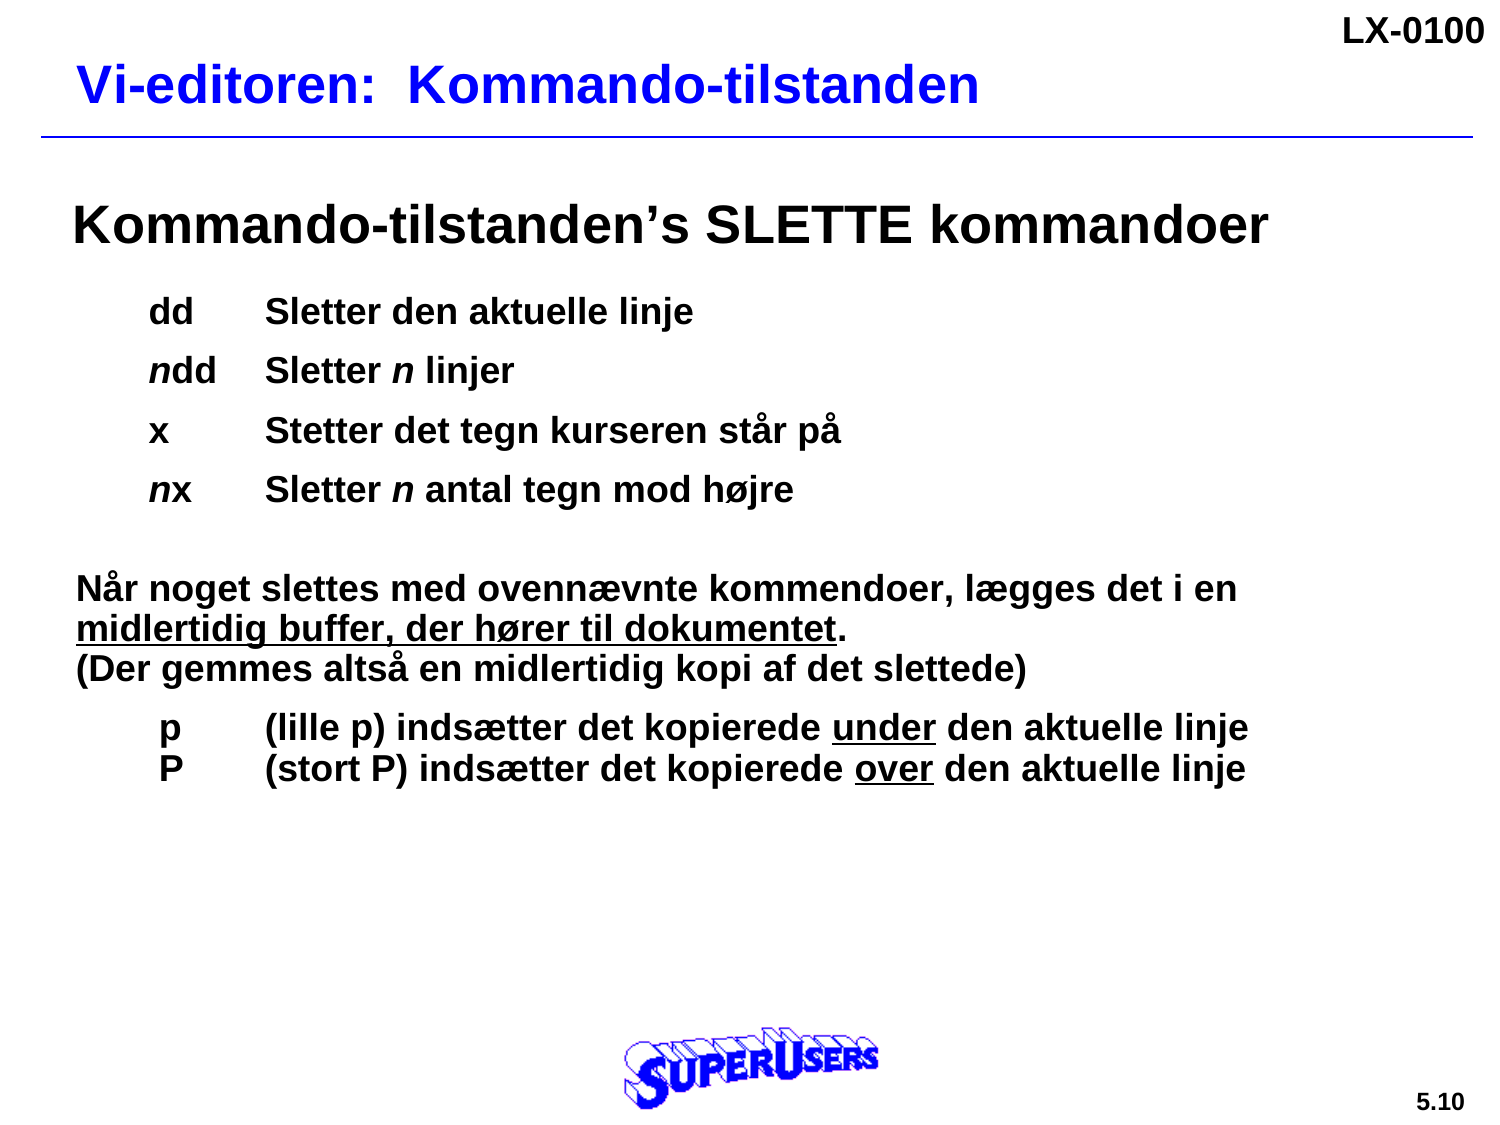

# Vi-editoren: Kommando-tilstanden
Kommando-tilstanden’s SLETTE kommandoer
 	dd 	Sletter den aktuelle linje
 	ndd 	Sletter n linjer
 	x 	Stetter det tegn kurseren står på
 	nx 	Sletter n antal tegn mod højre
Når noget slettes med ovennævnte kommendoer, lægges det i en midlertidig buffer, der hører til dokumentet.
(Der gemmes altså en midlertidig kopi af det slettede)
 	 p	(lille p) indsætter det kopierede under den aktuelle linje
 	 P	(stort P) indsætter det kopierede over den aktuelle linje